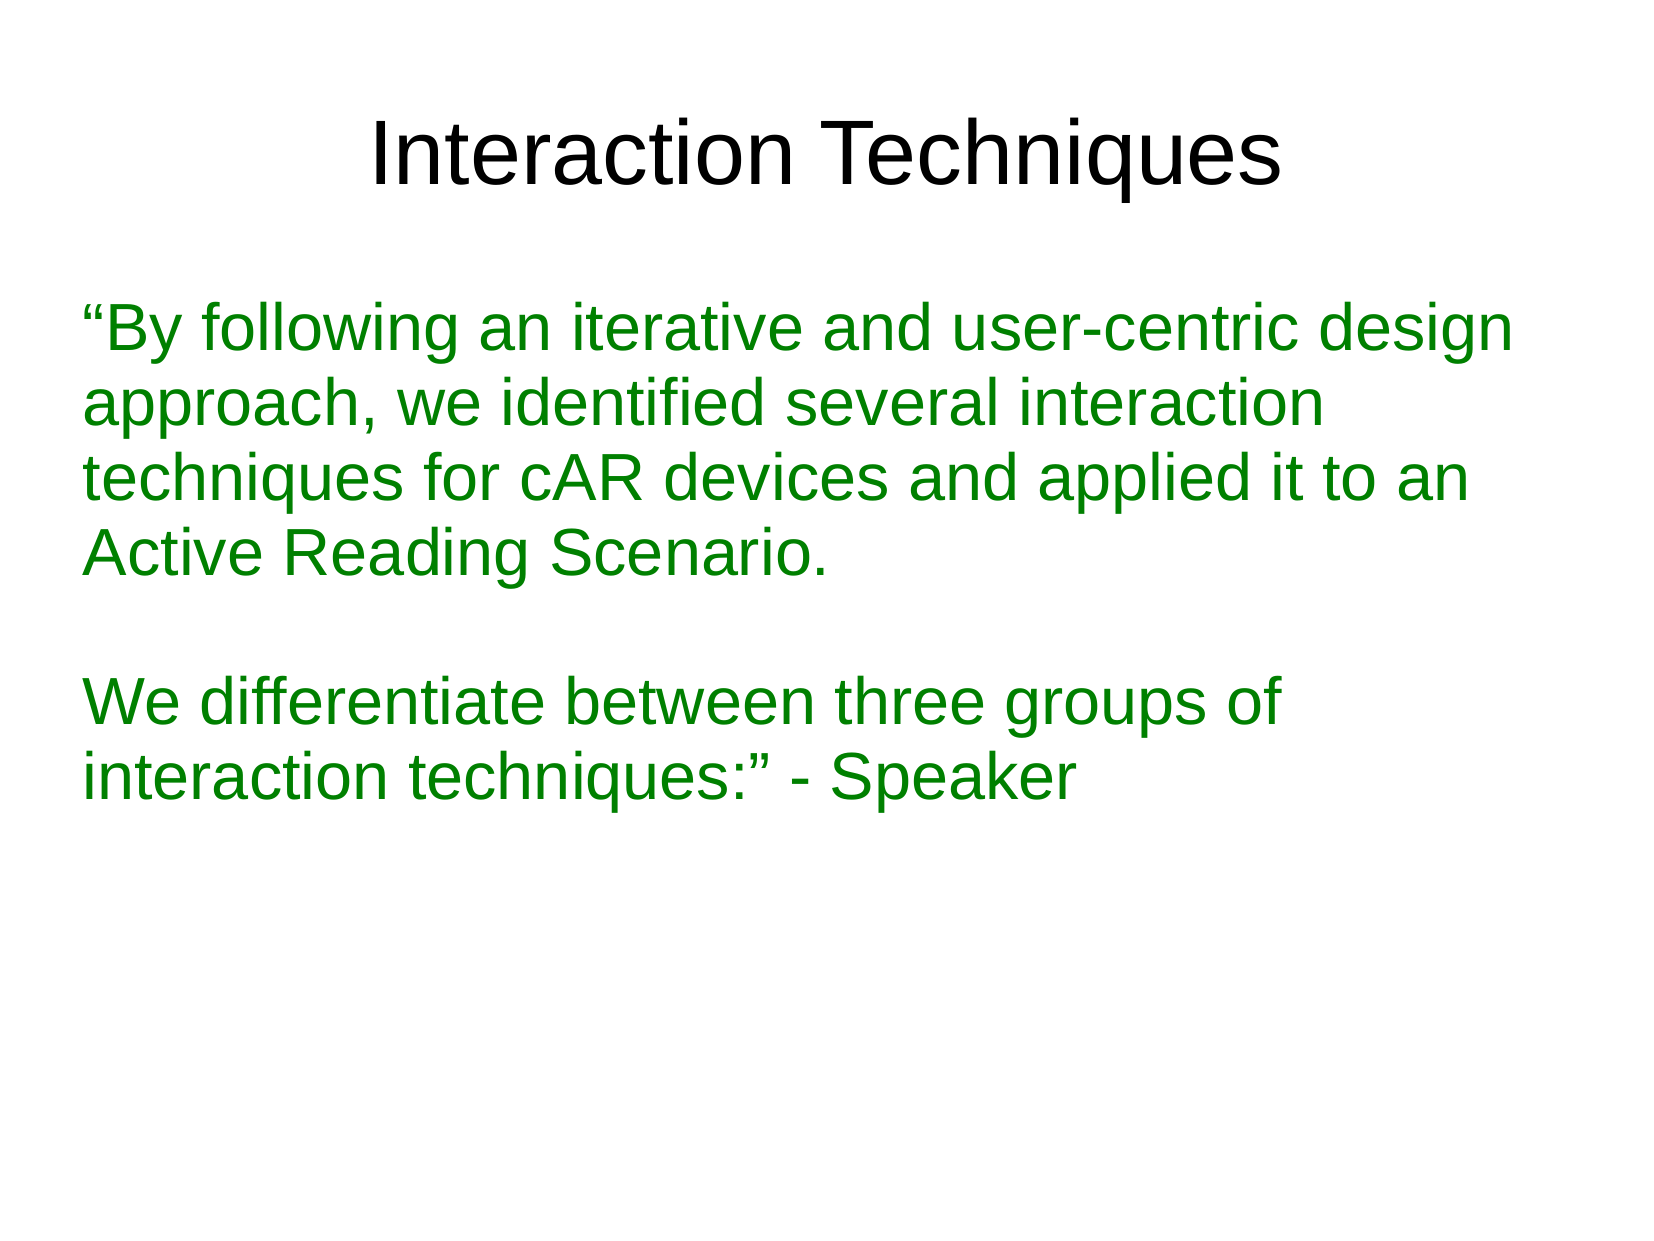

# Interaction Techniques
“By following an iterative and user-centric design approach, we identified several interaction techniques for cAR devices and applied it to an Active Reading Scenario.
We differentiate between three groups of interaction techniques:” - Speaker